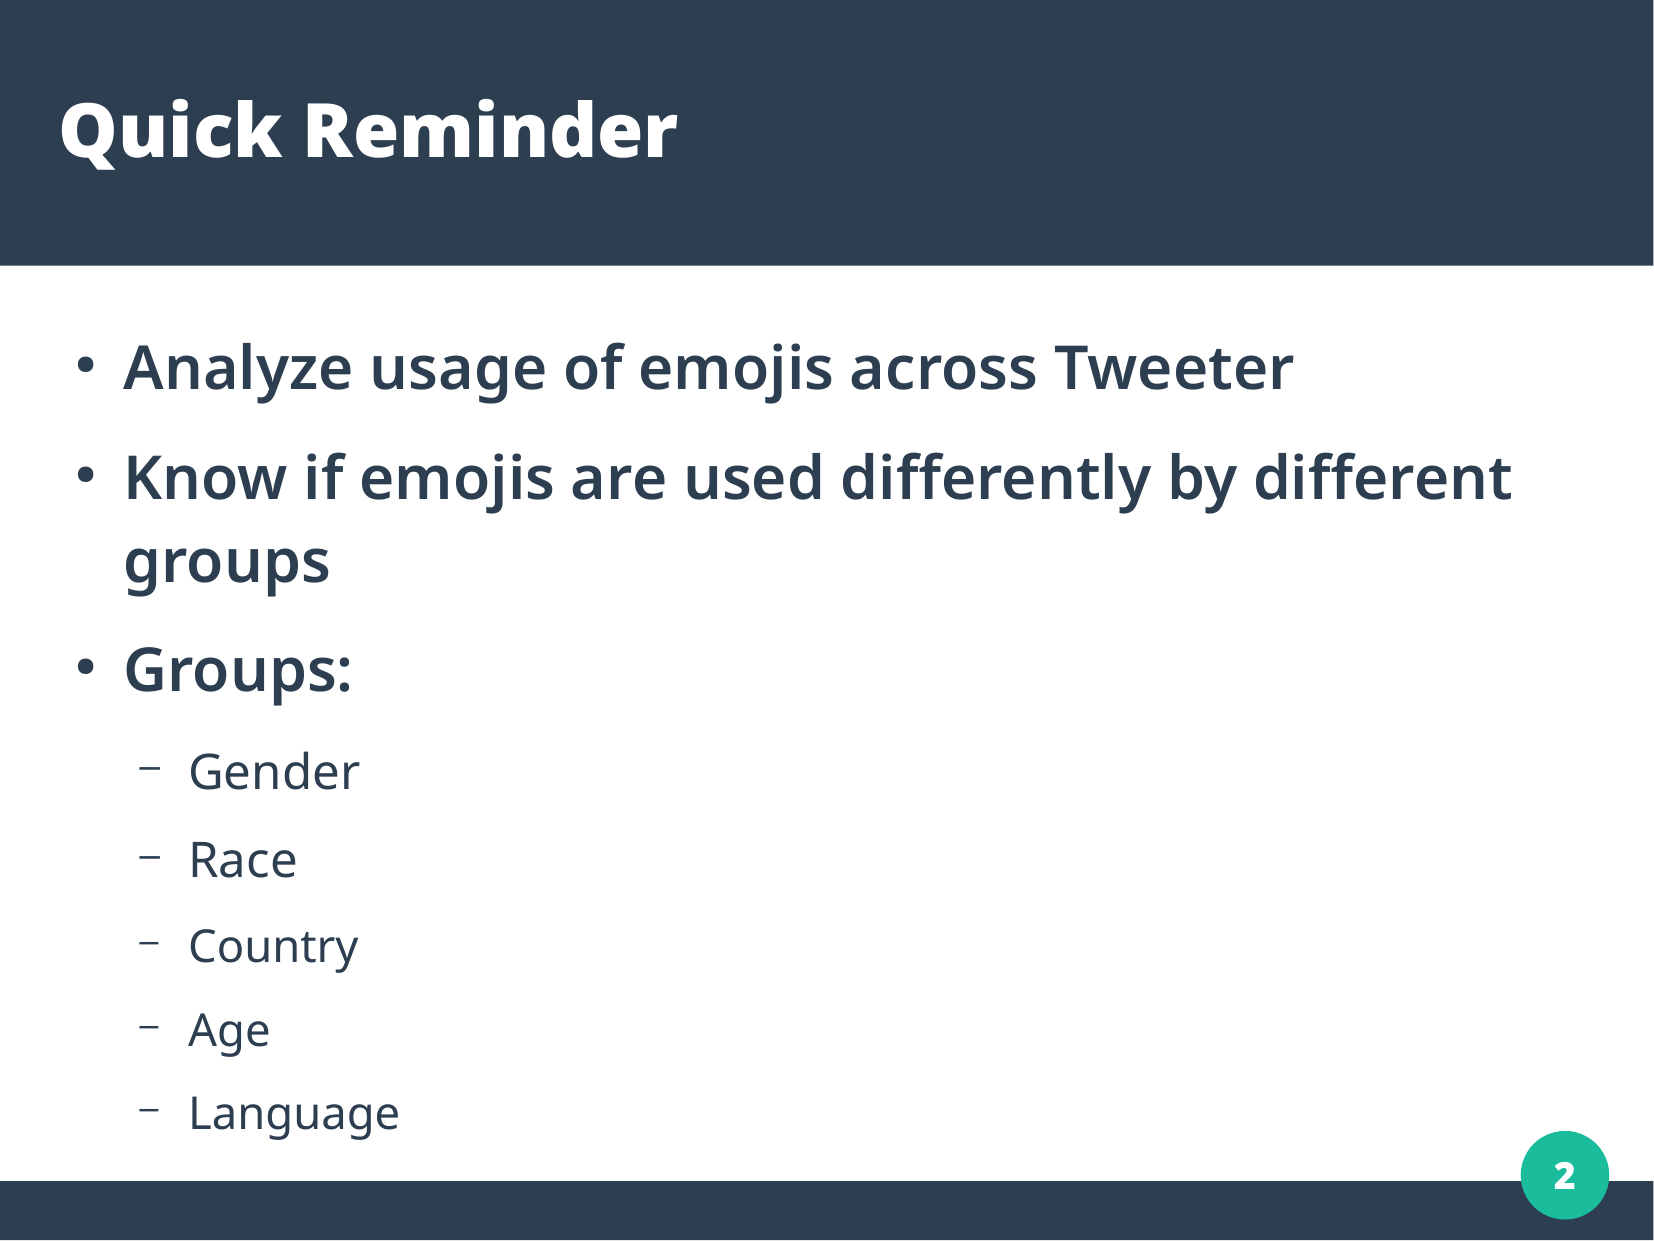

# Quick Reminder
Analyze usage of emojis across Tweeter
Know if emojis are used differently by different groups
Groups:
Gender
Race
Country
Age
Language
2